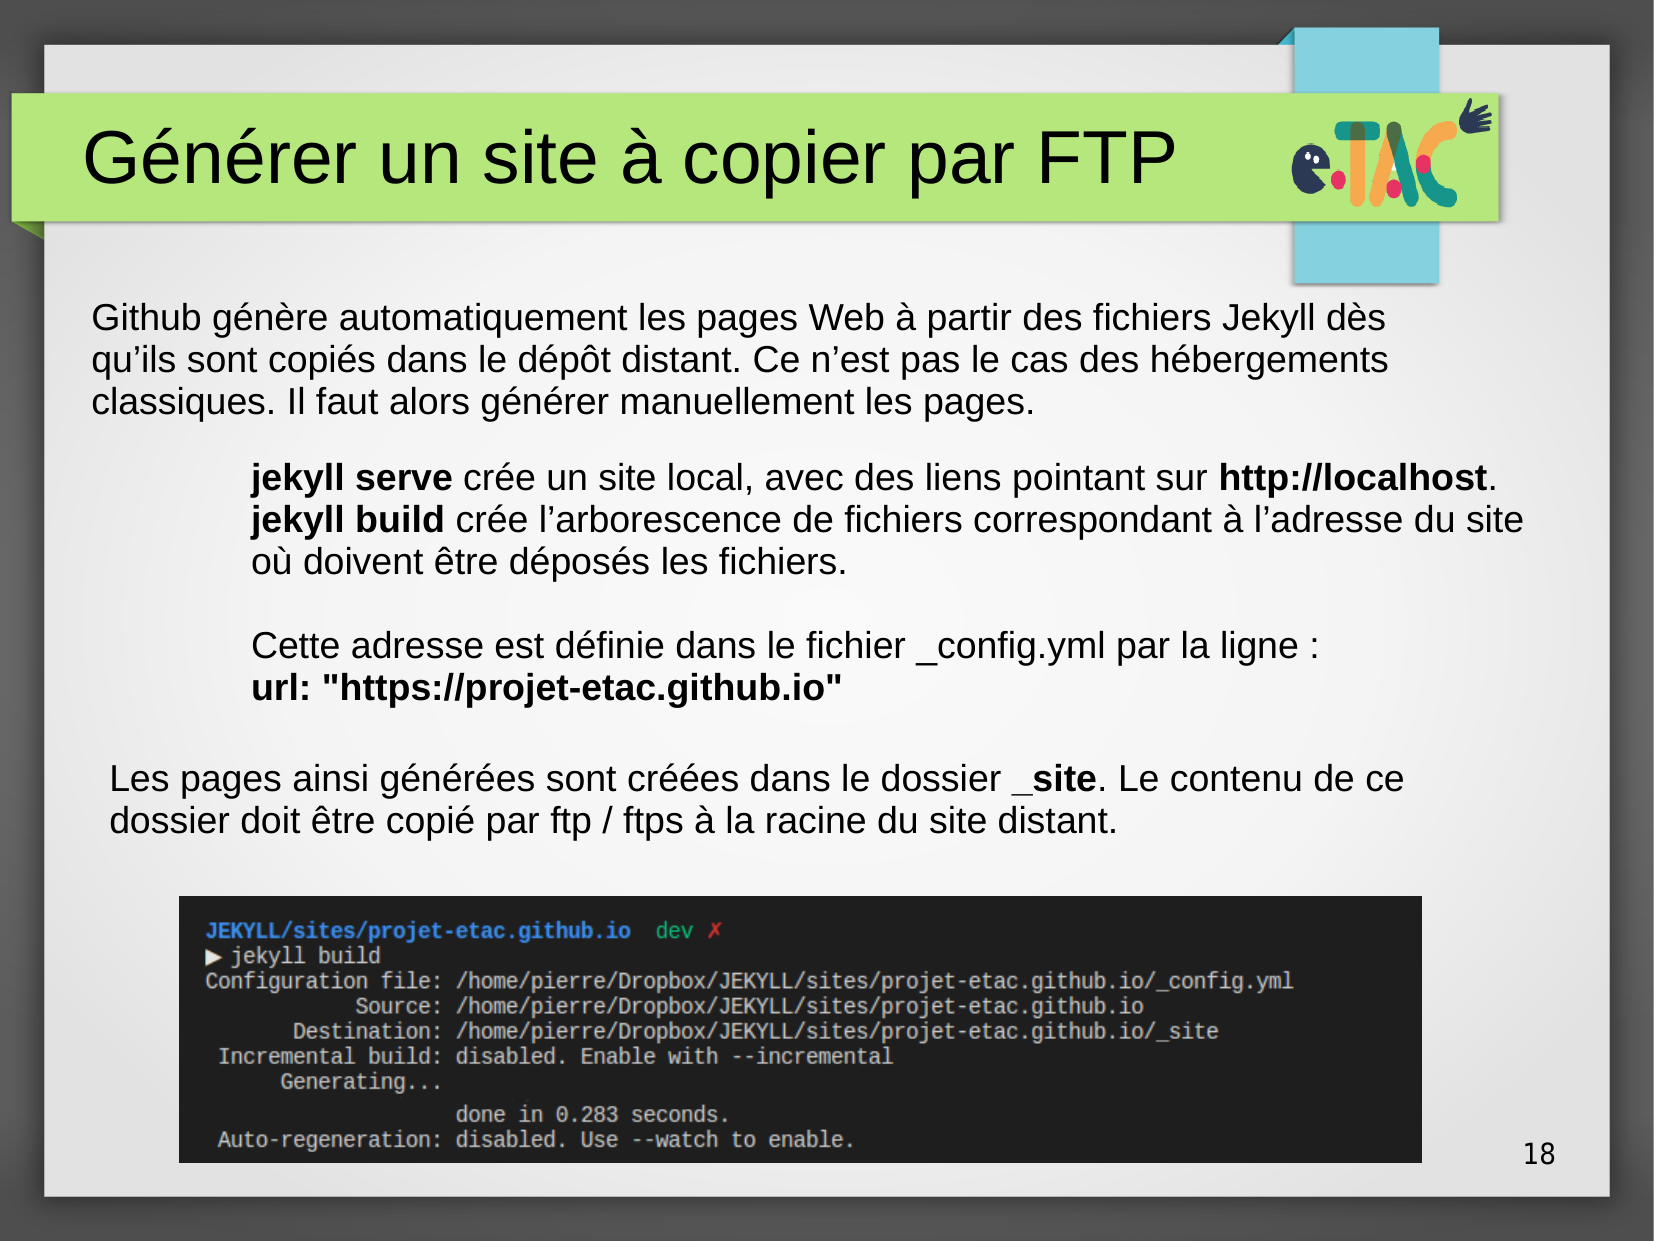

Générer un site à copier par FTP
Github génère automatiquement les pages Web à partir des fichiers Jekyll dès
qu’ils sont copiés dans le dépôt distant. Ce n’est pas le cas des hébergements
classiques. Il faut alors générer manuellement les pages.
jekyll serve crée un site local, avec des liens pointant sur http://localhost.
jekyll build crée l’arborescence de fichiers correspondant à l’adresse du site
où doivent être déposés les fichiers.
Cette adresse est définie dans le fichier _config.yml par la ligne :
url: "https://projet-etac.github.io"
Les pages ainsi générées sont créées dans le dossier _site. Le contenu de ce dossier doit être copié par ftp / ftps à la racine du site distant.